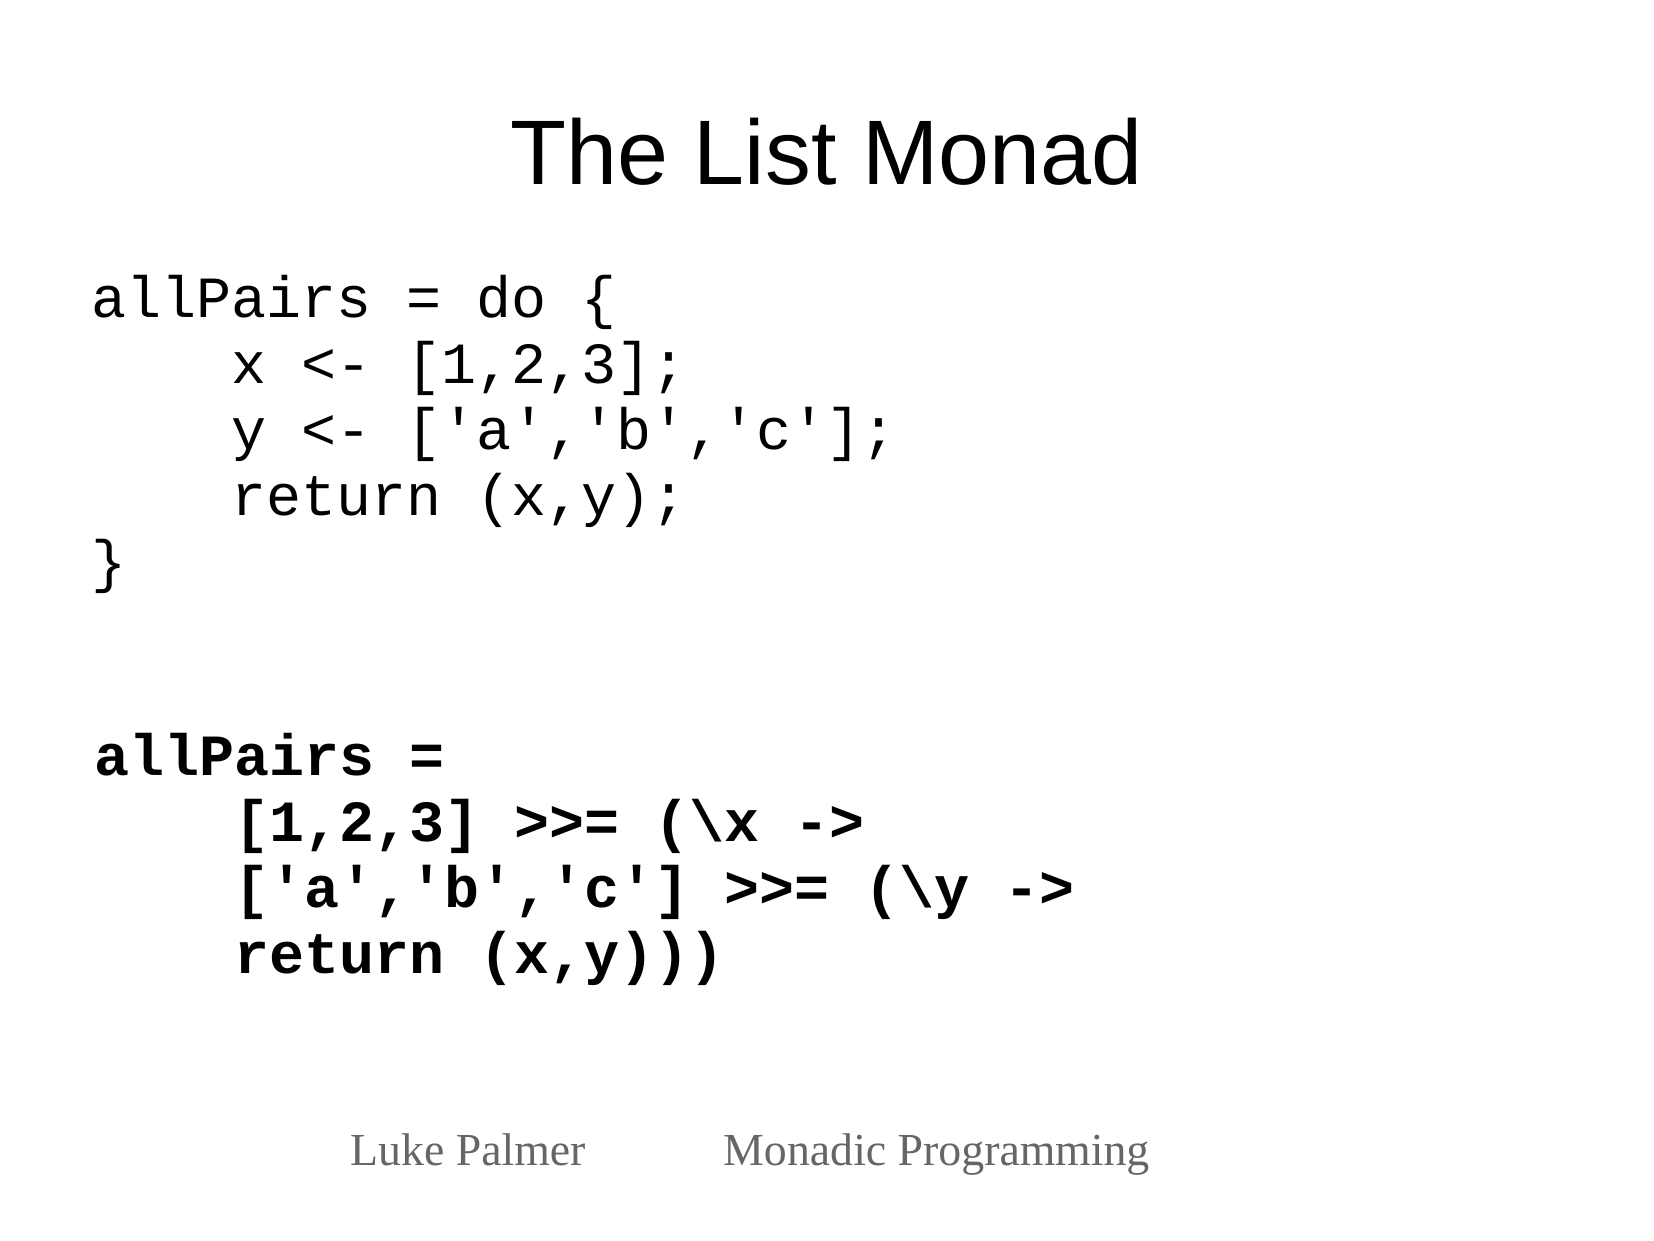

# The List Monad
allPairs = do {
 x <- [1,2,3];
 y <- ['a','b','c'];
 return (x,y);
}
allPairs =
 [1,2,3] >>= (\x ->
 ['a','b','c'] >>= (\y ->
 return (x,y)))